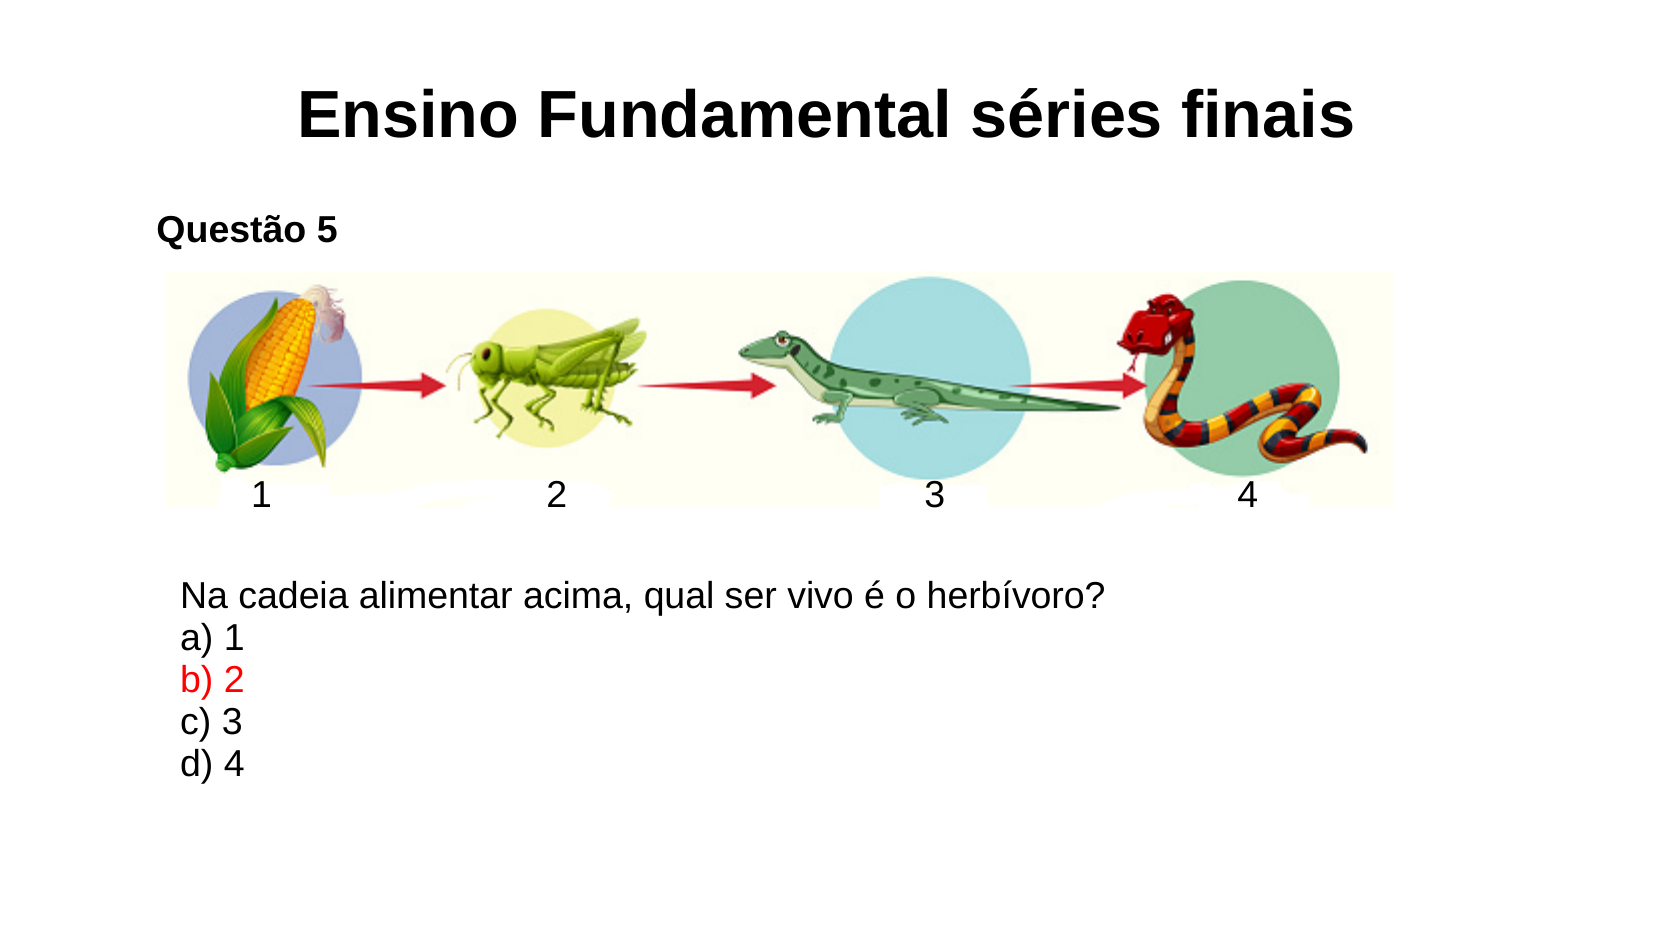

# Ensino Fundamental séries finais
Questão 5
1
2
3
4
Na cadeia alimentar acima, qual ser vivo é o herbívoro?
a) 1
b) 2
c) 3
d) 4